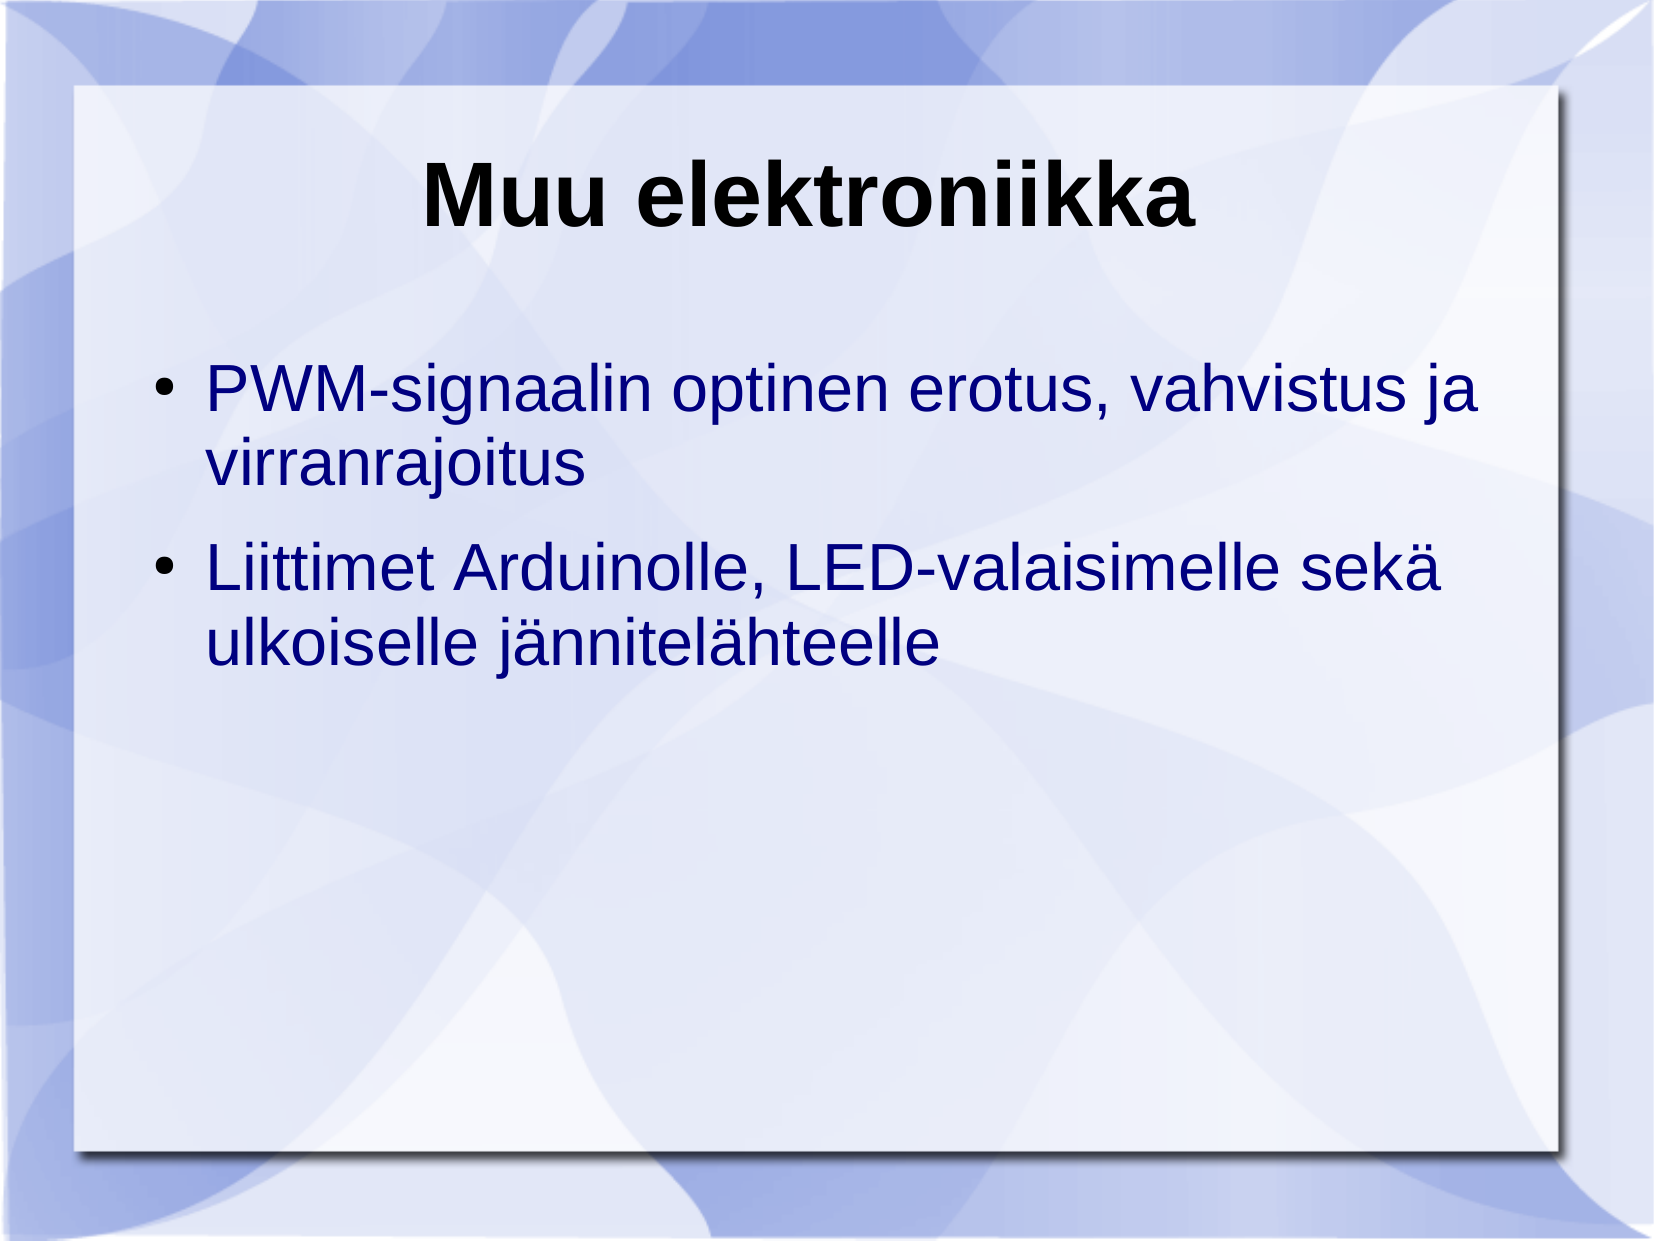

# Muu elektroniikka
PWM-signaalin optinen erotus, vahvistus ja virranrajoitus
Liittimet Arduinolle, LED-valaisimelle sekä ulkoiselle jännitelähteelle